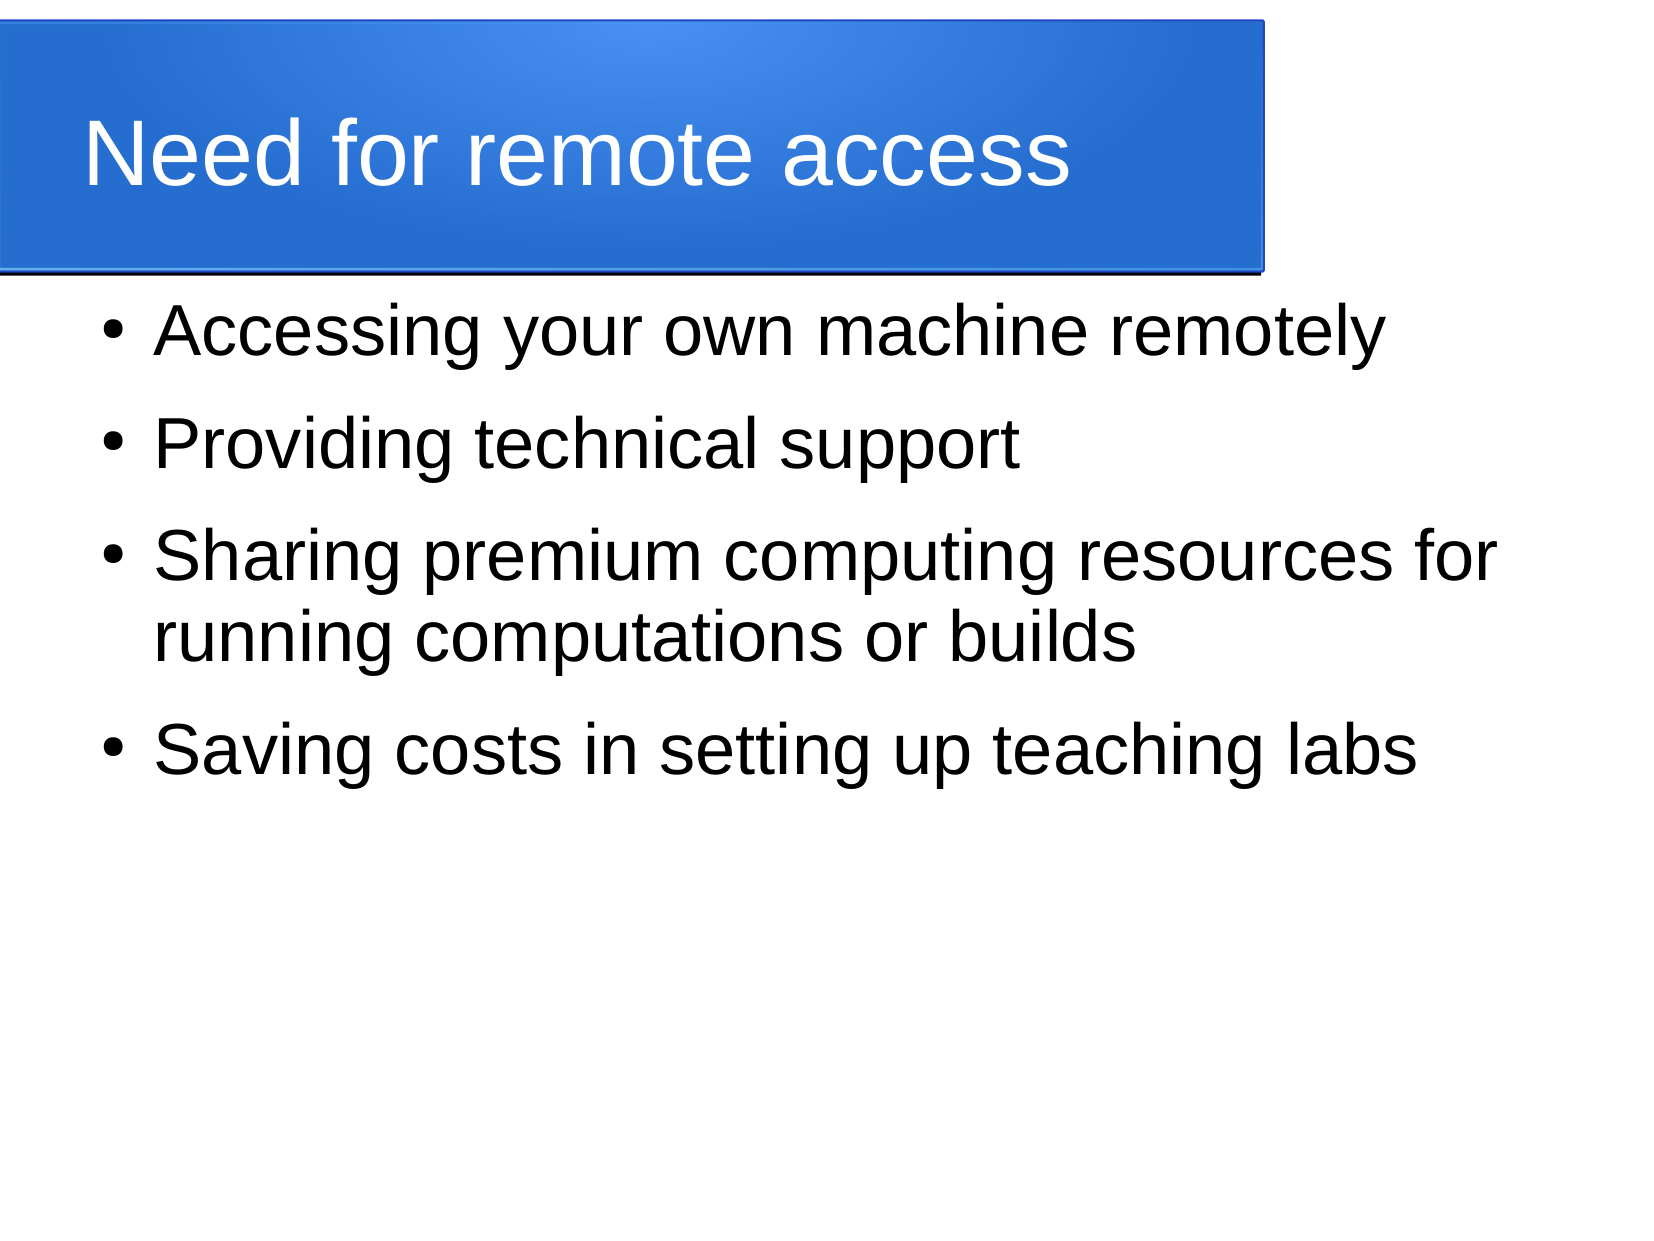

# Need for remote access
Accessing your own machine remotely
Providing technical support
Sharing premium computing resources for running computations or builds
Saving costs in setting up teaching labs